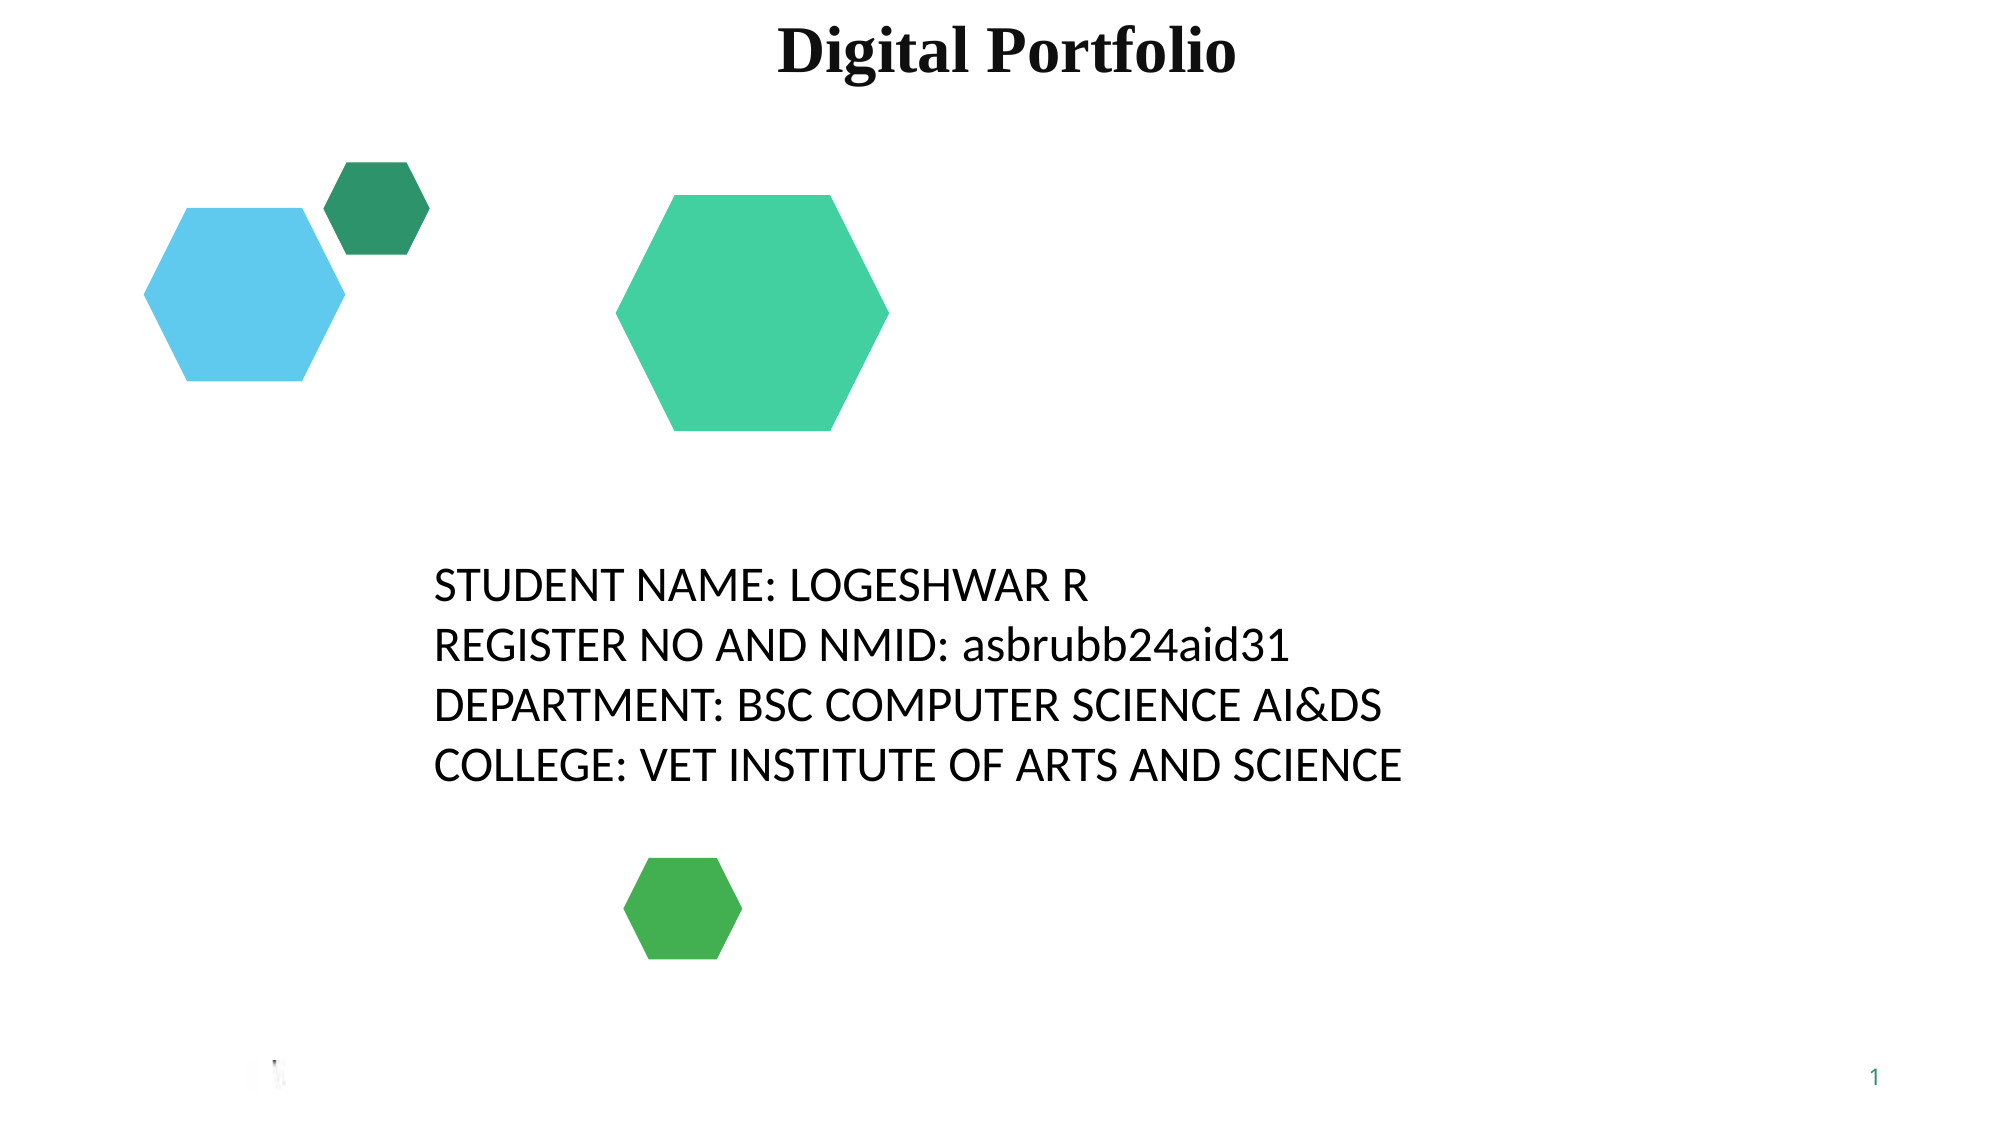

# Digital Portfolio
STUDENT NAME: LOGESHWAR R
REGISTER NO AND NMID: asbrubb24aid31
DEPARTMENT: BSC COMPUTER SCIENCE AI&DS
COLLEGE: VET INSTITUTE OF ARTS AND SCIENCE